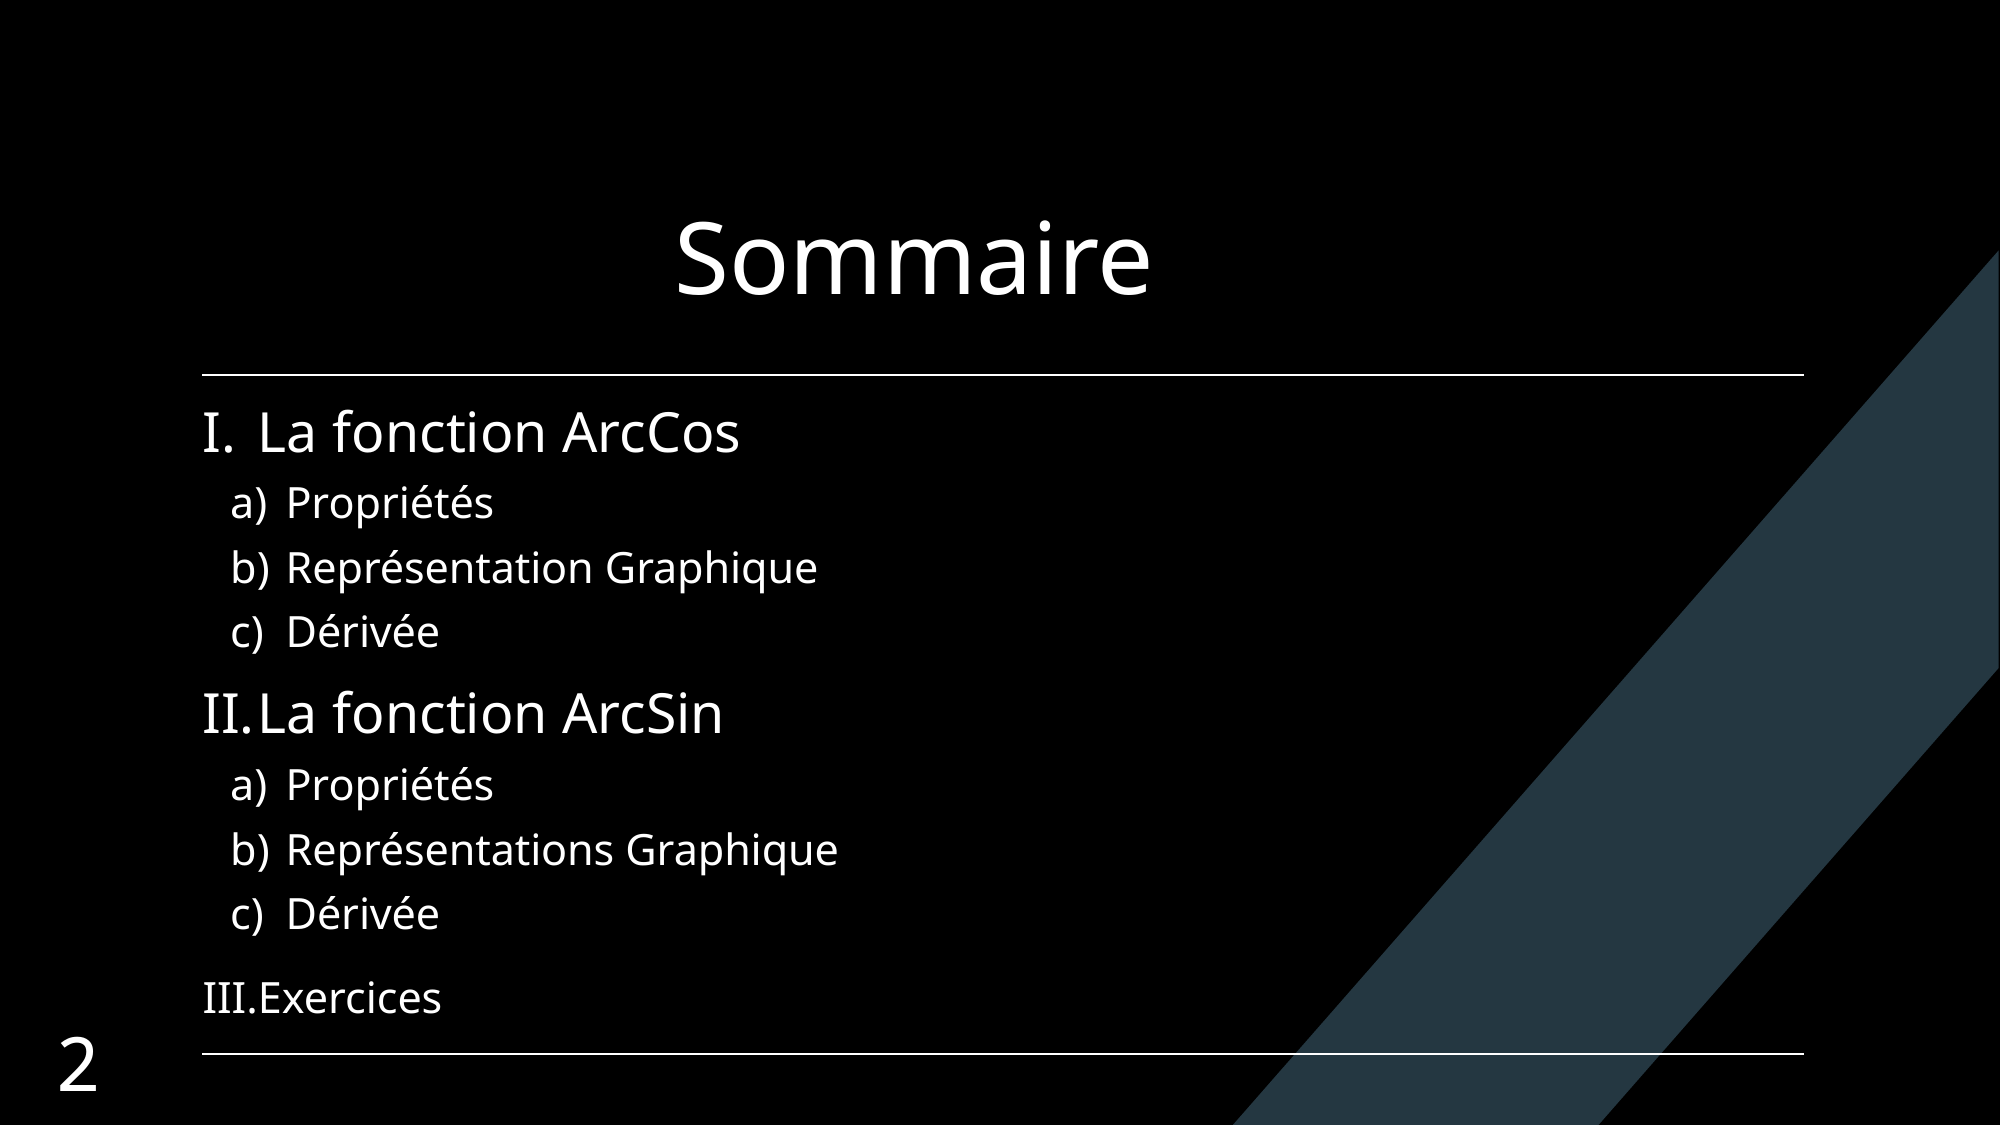

# Sommaire
La fonction ArcCos
Propriétés
Représentation Graphique
Dérivée
La fonction ArcSin
Propriétés
Représentations Graphique
Dérivée
Exercices